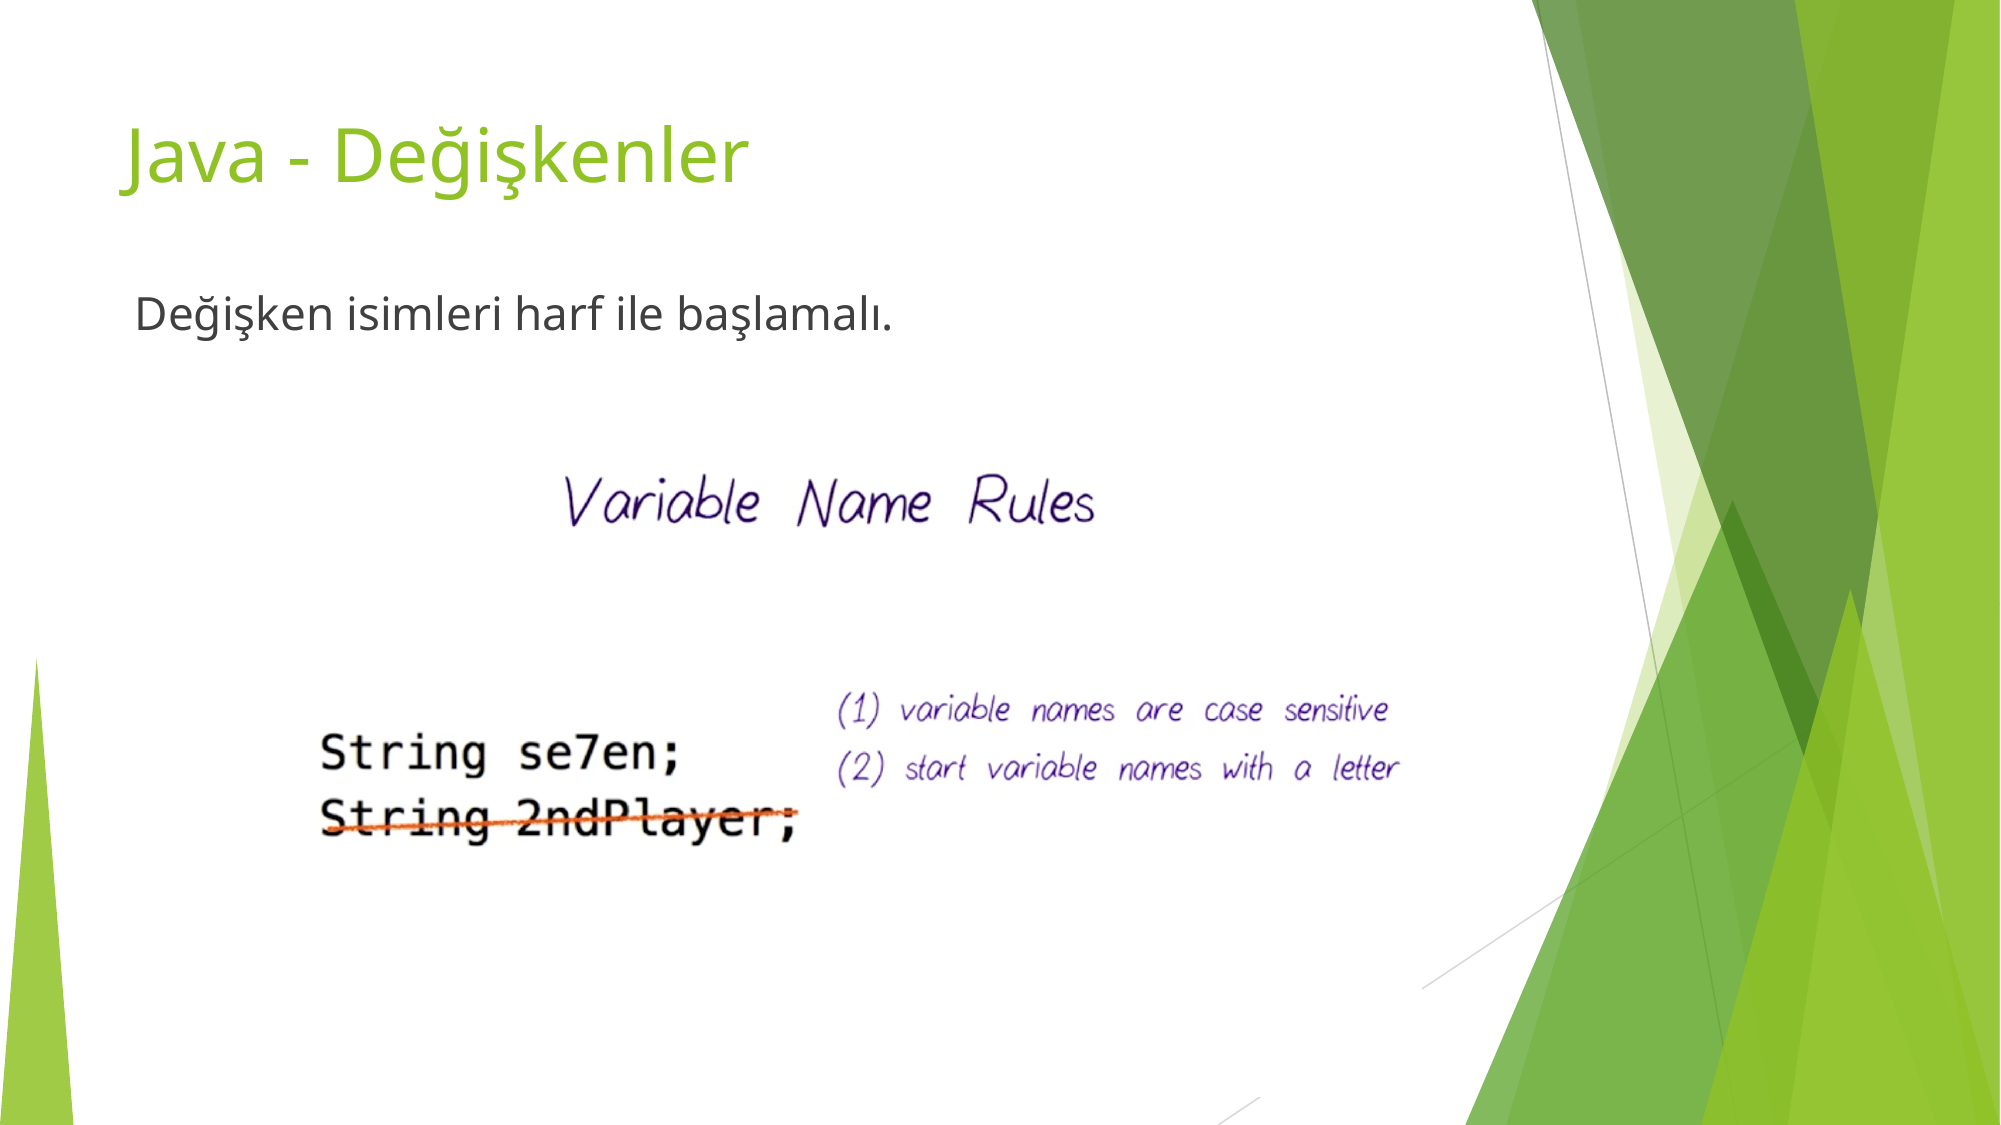

# Java - Değişkenler
Değişken isimleri harf ile başlamalı.